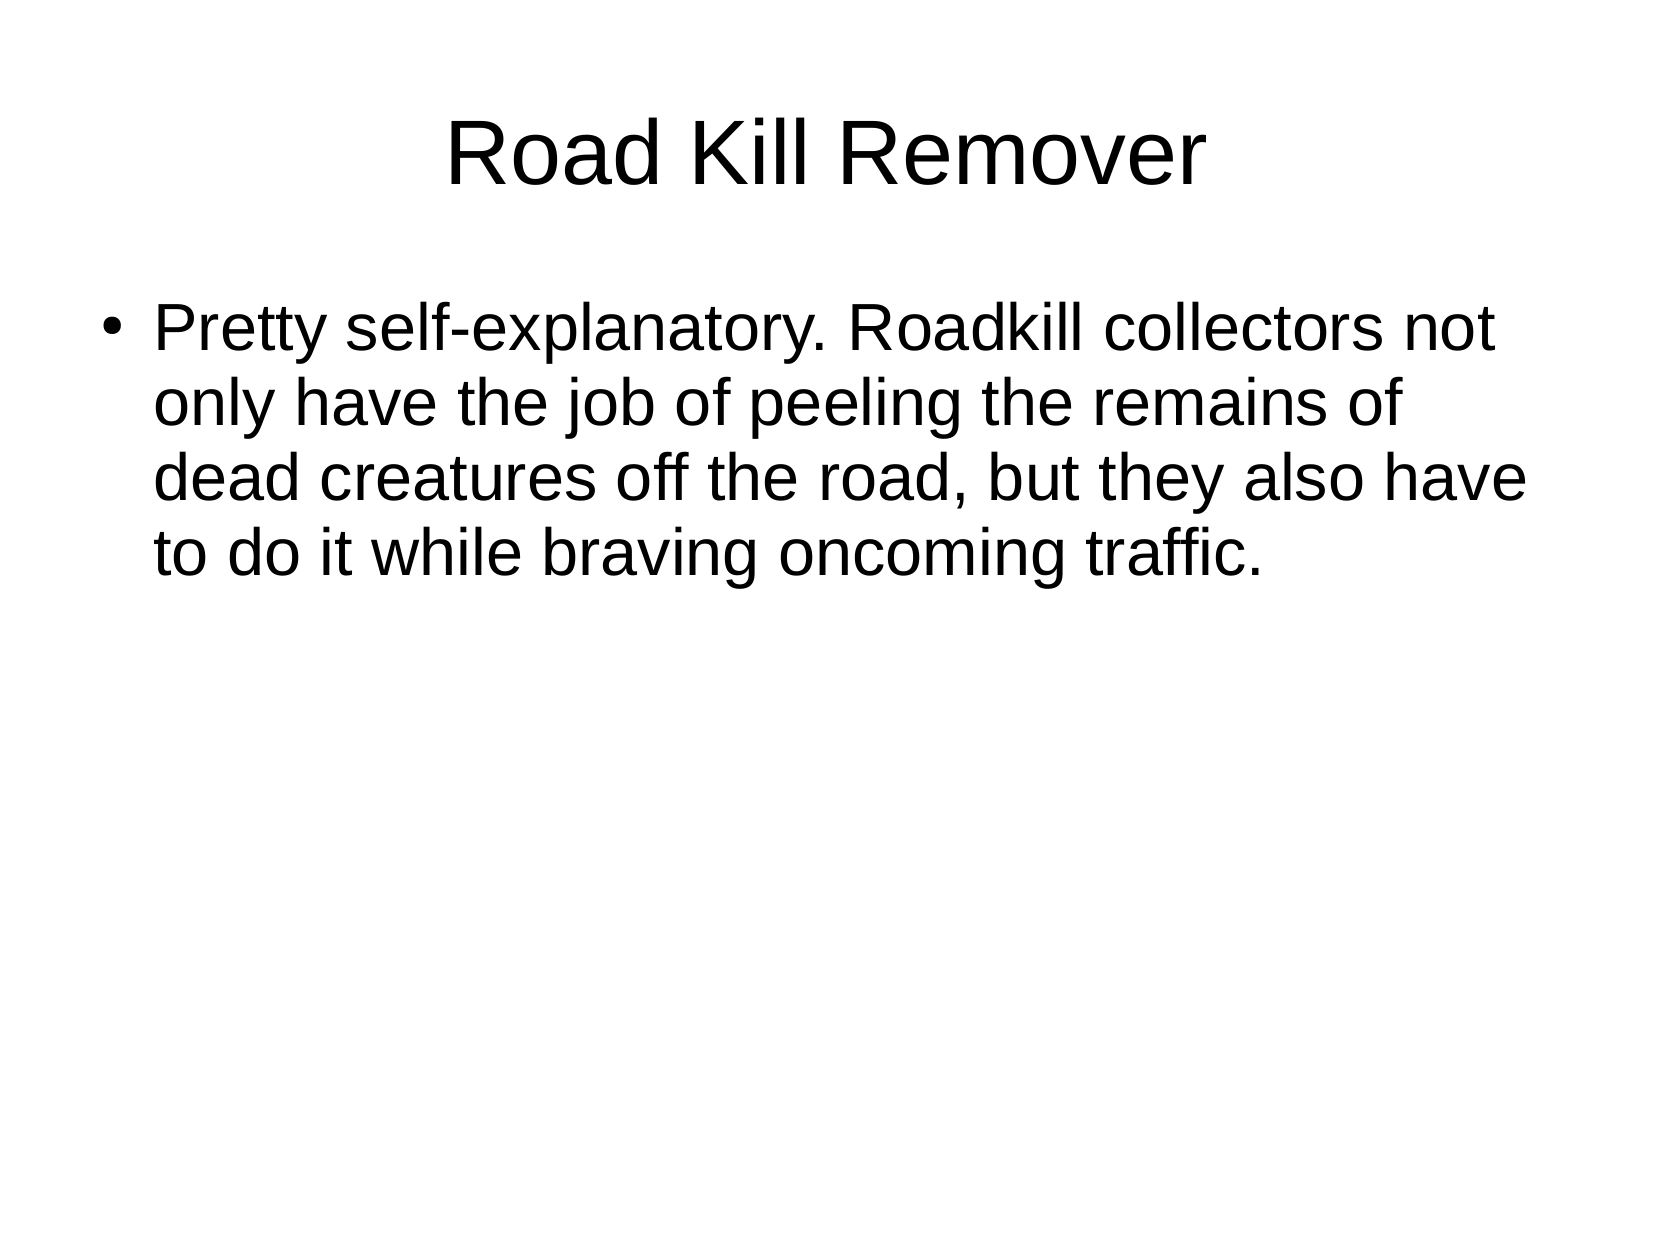

# Road Kill Remover
Pretty self-explanatory. Roadkill collectors not only have the job of peeling the remains of dead creatures off the road, but they also have to do it while braving oncoming traffic.